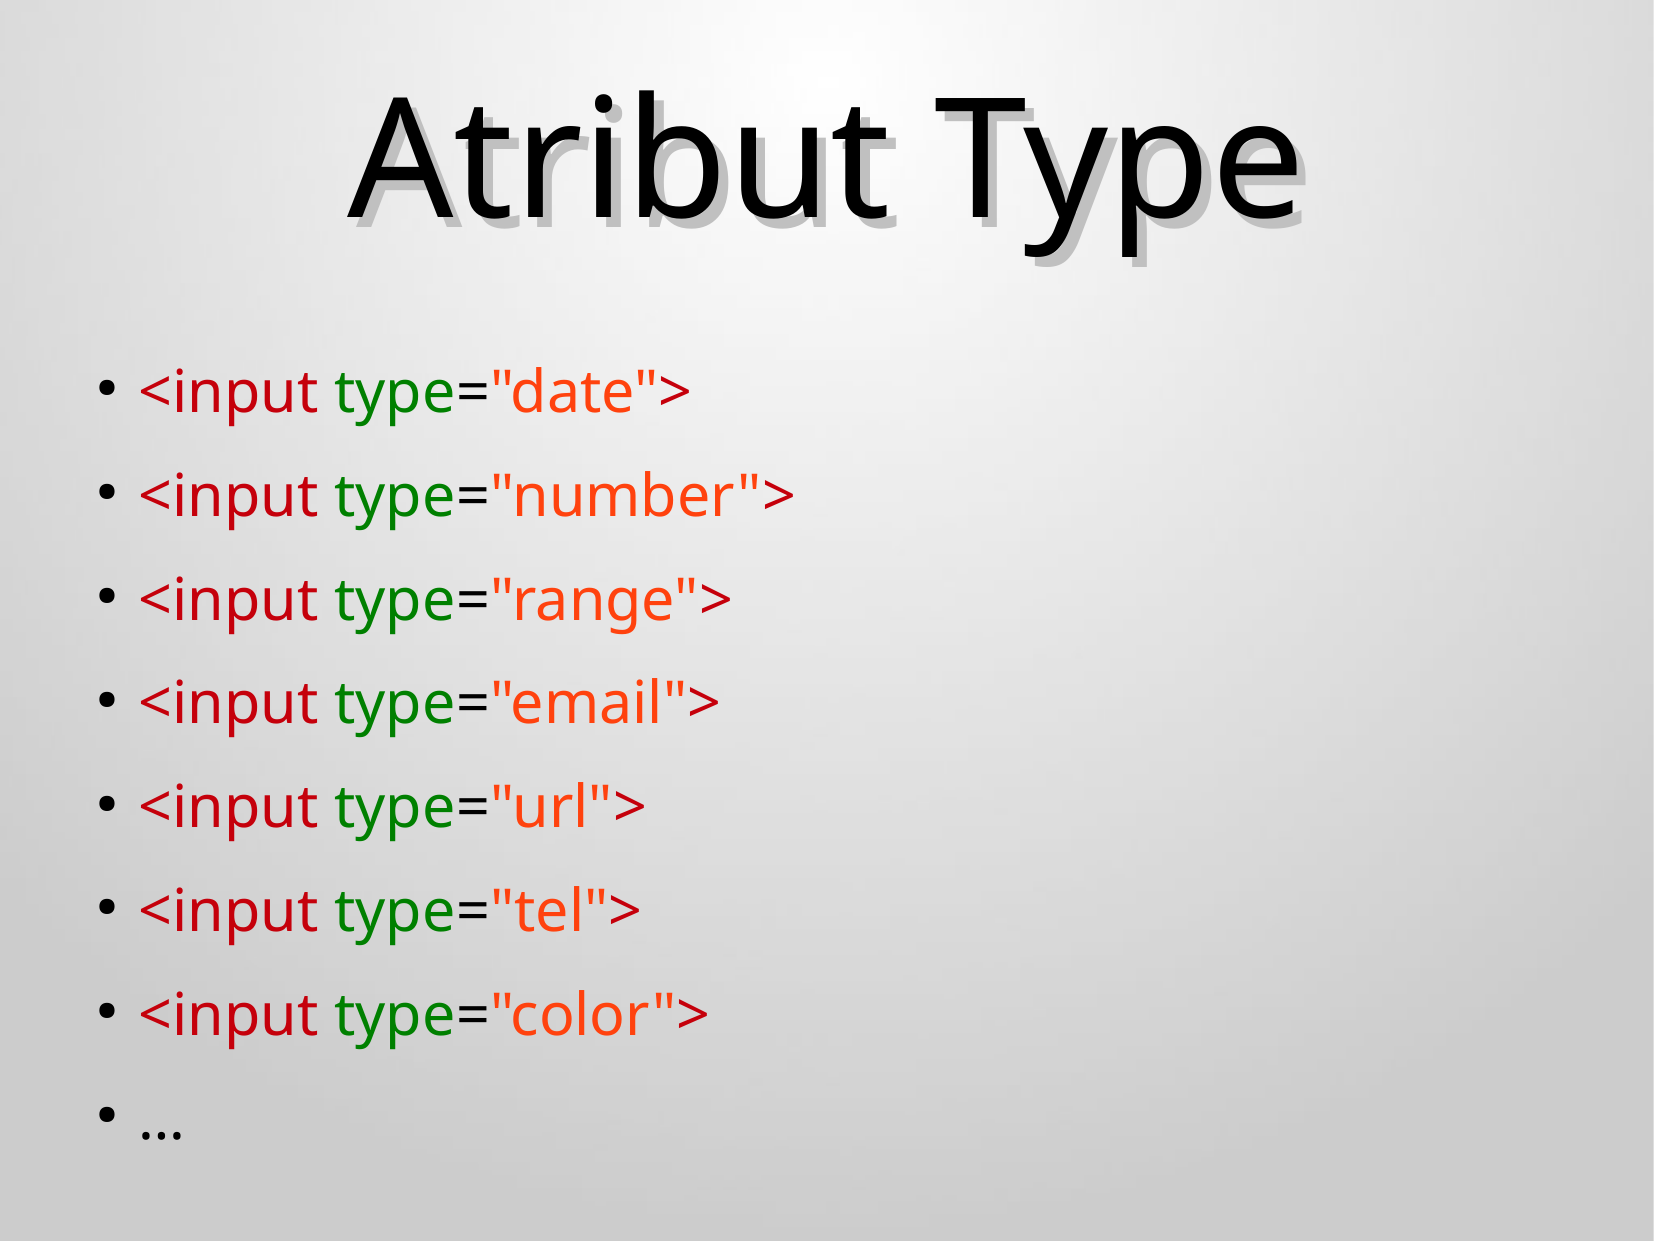

# Atribut Type
<input type="date">
<input type="number">
<input type="range">
<input type="email">
<input type="url">
<input type="tel">
<input type="color">
…